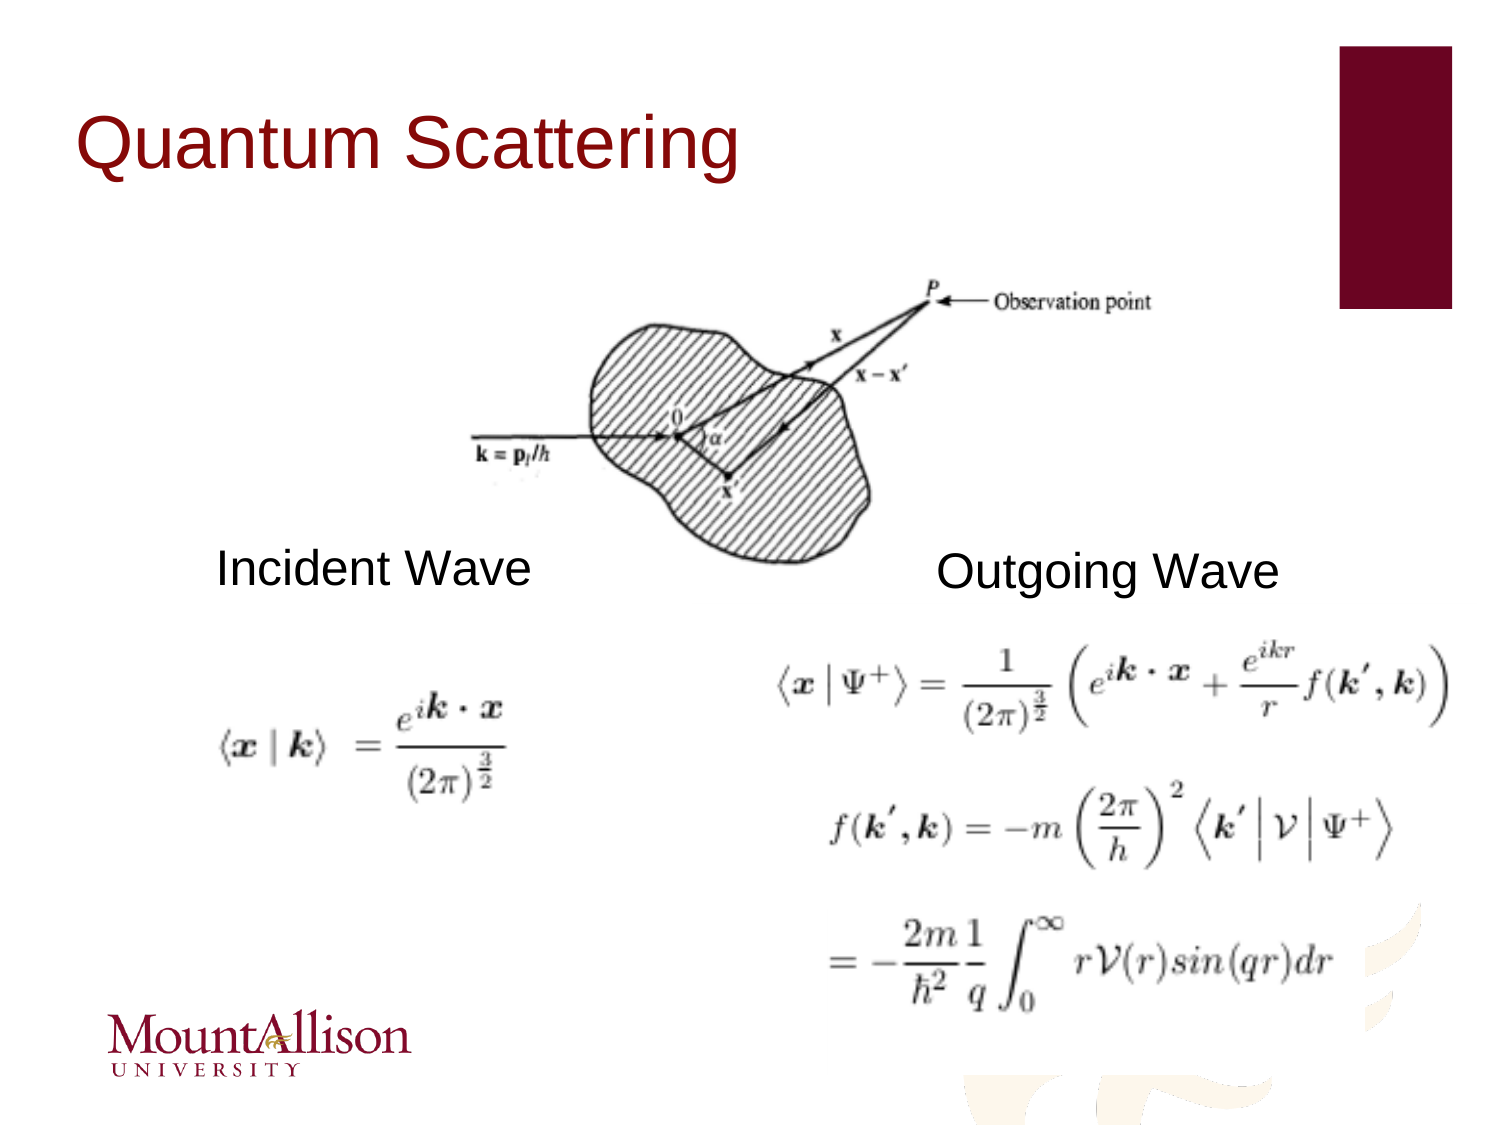

# Quantum Scattering
Incident Wave
Outgoing Wave